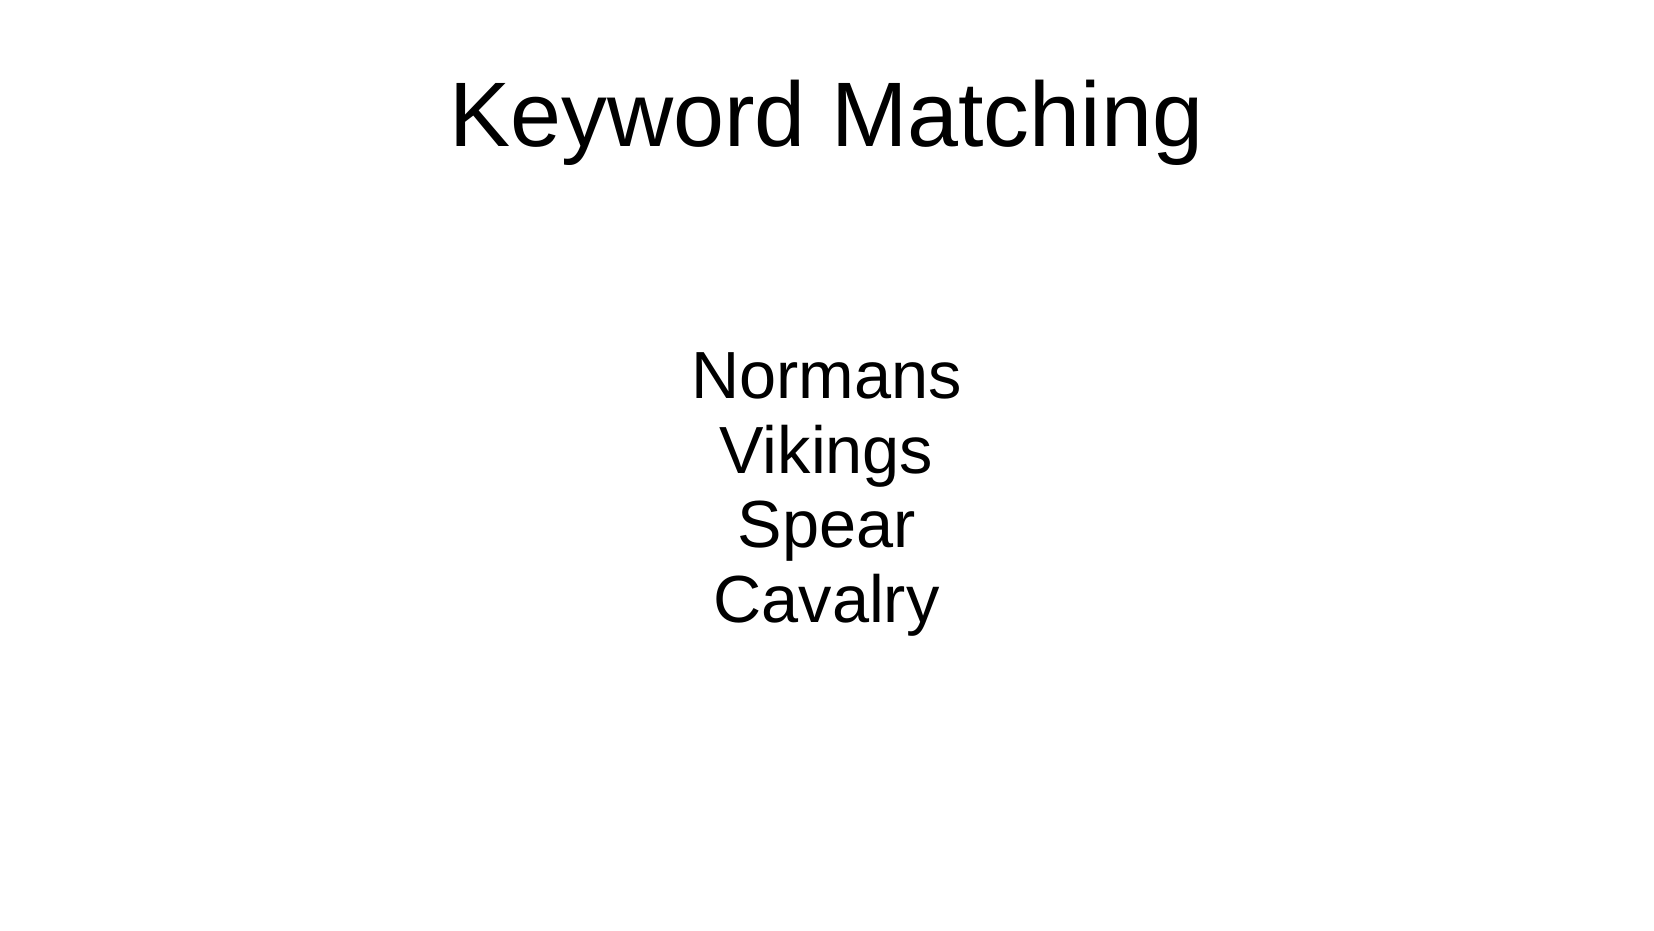

# Keyword Matching
Normans
Vikings
Spear
Cavalry